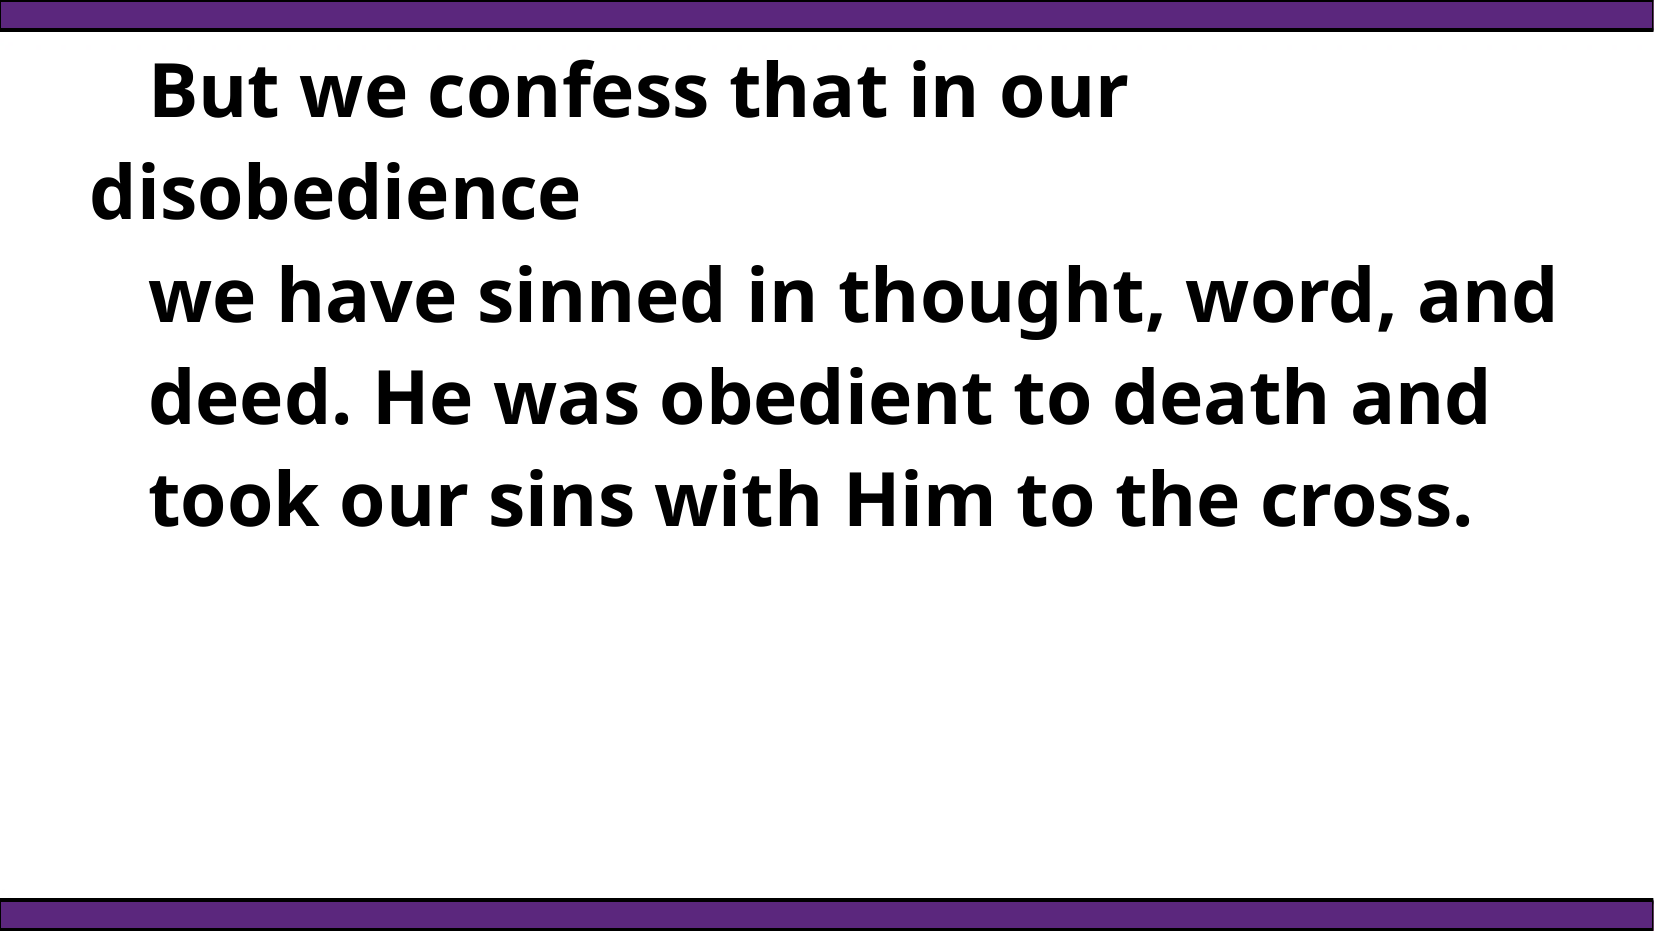

But we confess that in our disobedience
 we have sinned in thought, word, and
 deed. He was obedient to death and
 took our sins with Him to the cross.